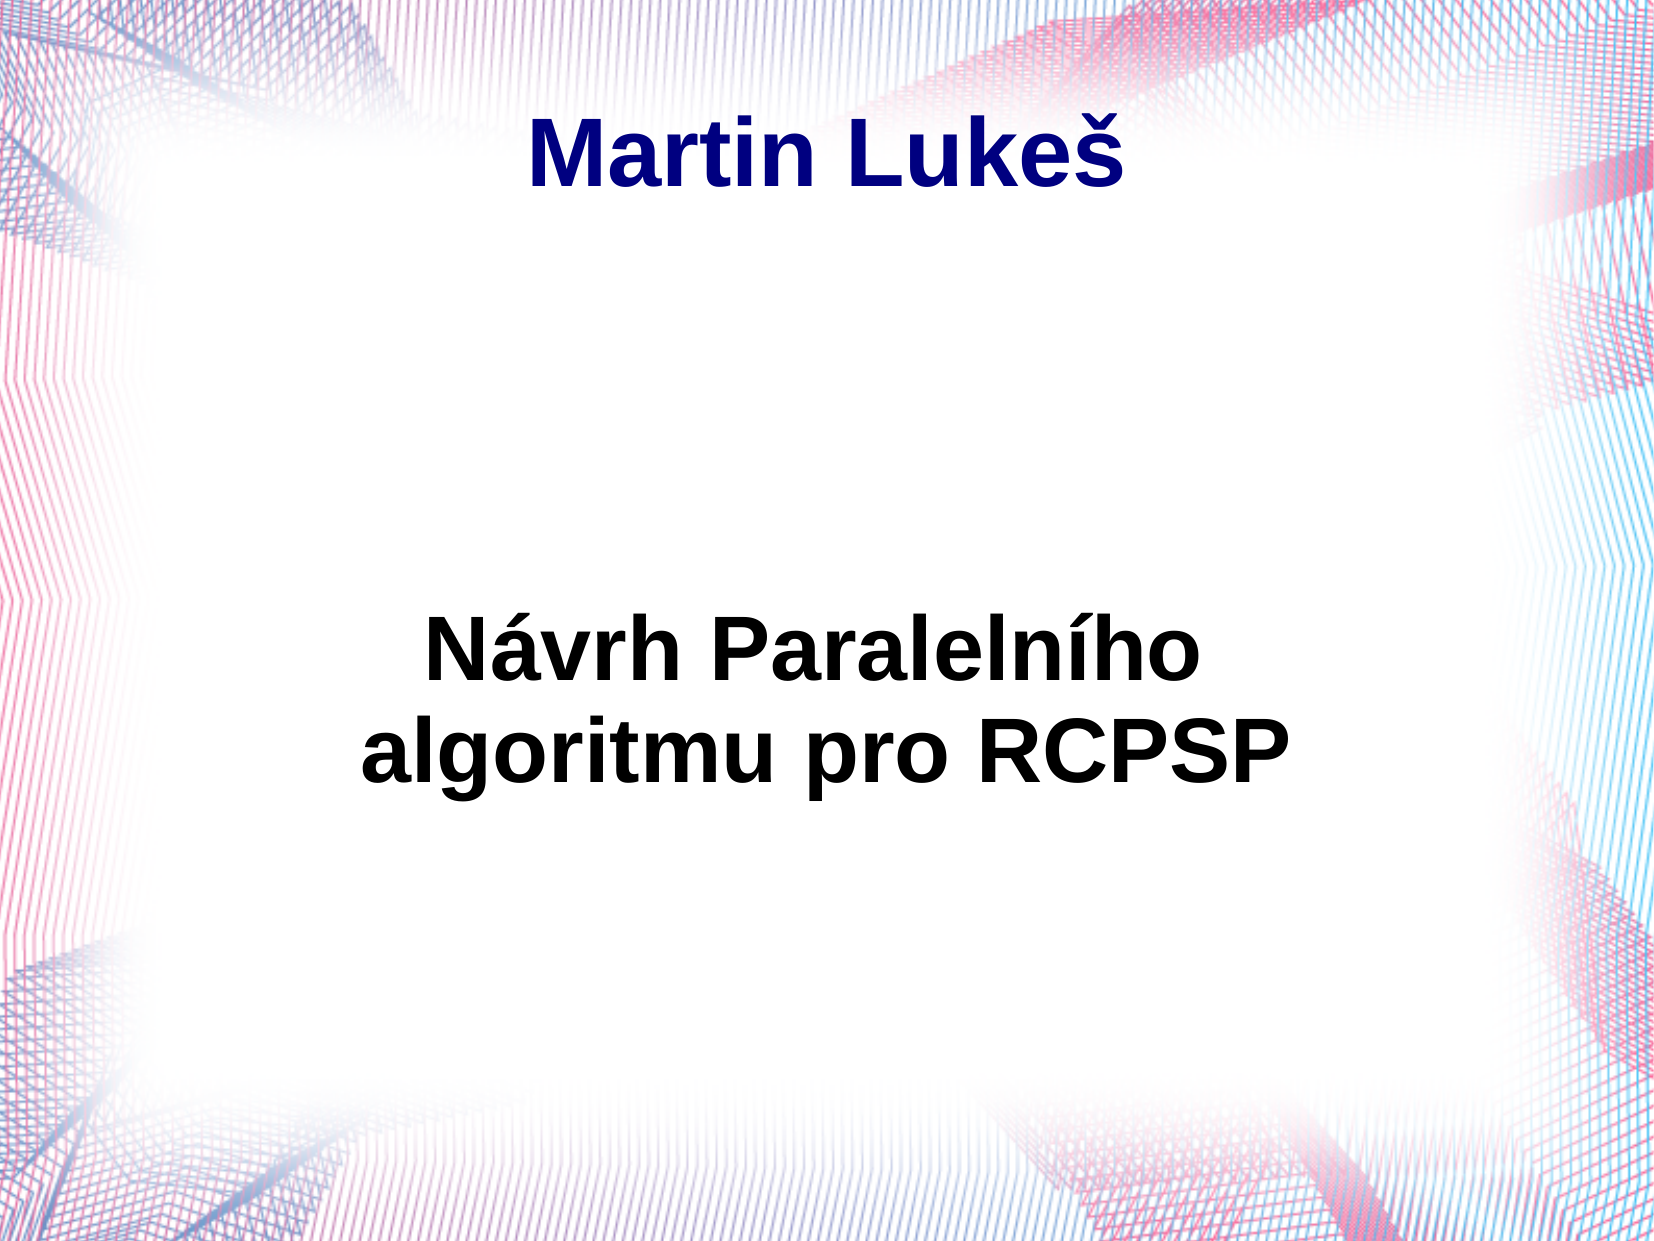

# Martin Lukeš
Návrh Paralelního
algoritmu pro RCPSP